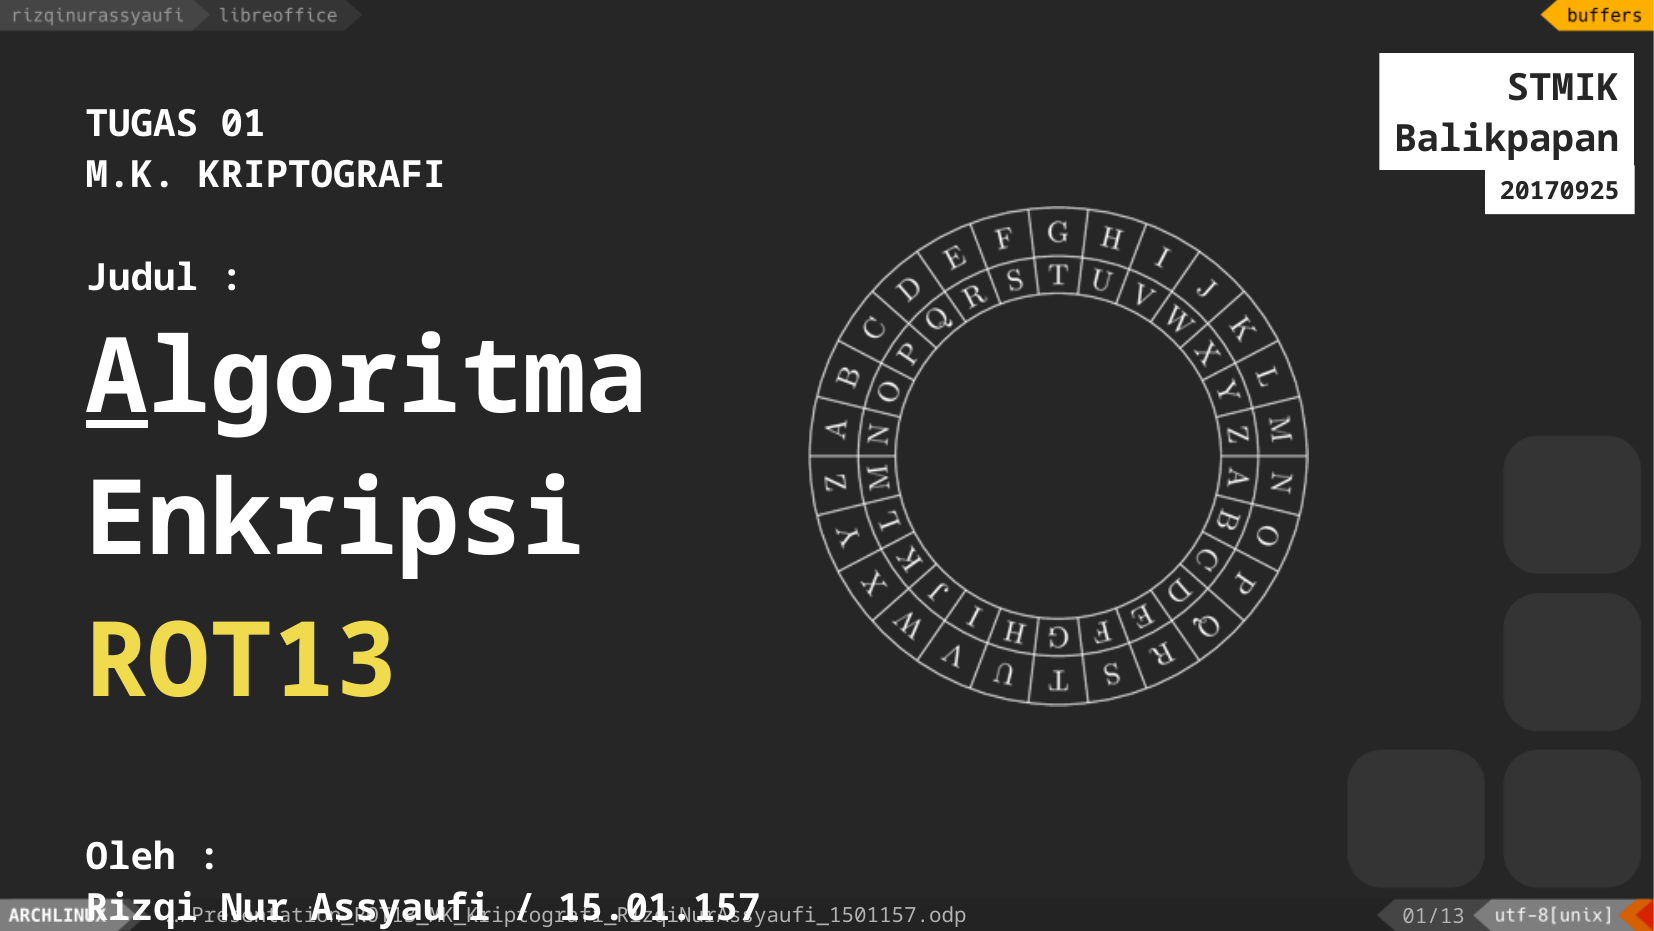

STMIK
Balikpapan
TUGAS 01
M.K. KRIPTOGRAFI
Judul :
Algoritma
Enkripsi
ROT13
Oleh :
Rizqi Nur Assyaufi / 15.01.157
20170925
…/Presentation_ROT13_MK_Kriptografi_RizqiNurAssyaufi_1501157.odp
01/13